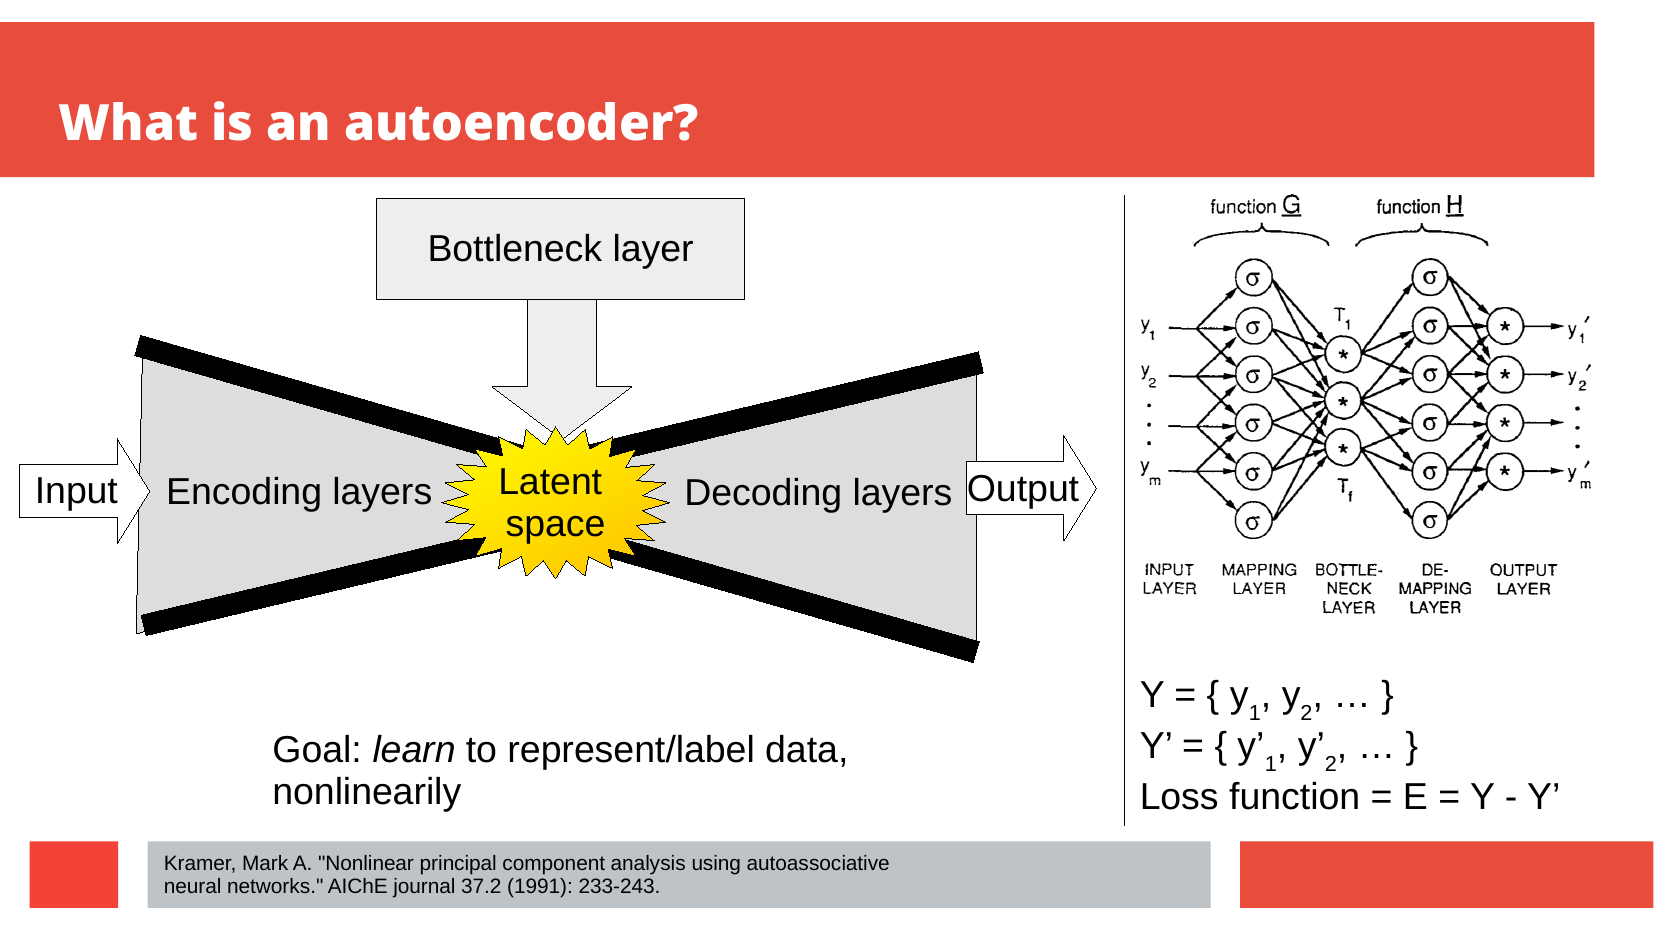

# What is an autoencoder?
Bottleneck layer
Latent
space
Output
Input
Encoding layers
Decoding layers
Y = { y1, y2, … }
Y’ = { y’1, y’2, … }
Loss function = E = Y - Y’
Goal: learn to represent/label data, nonlinearily
Kramer, Mark A. "Nonlinear principal component analysis using autoassociative neural networks." AIChE journal 37.2 (1991): 233-243.